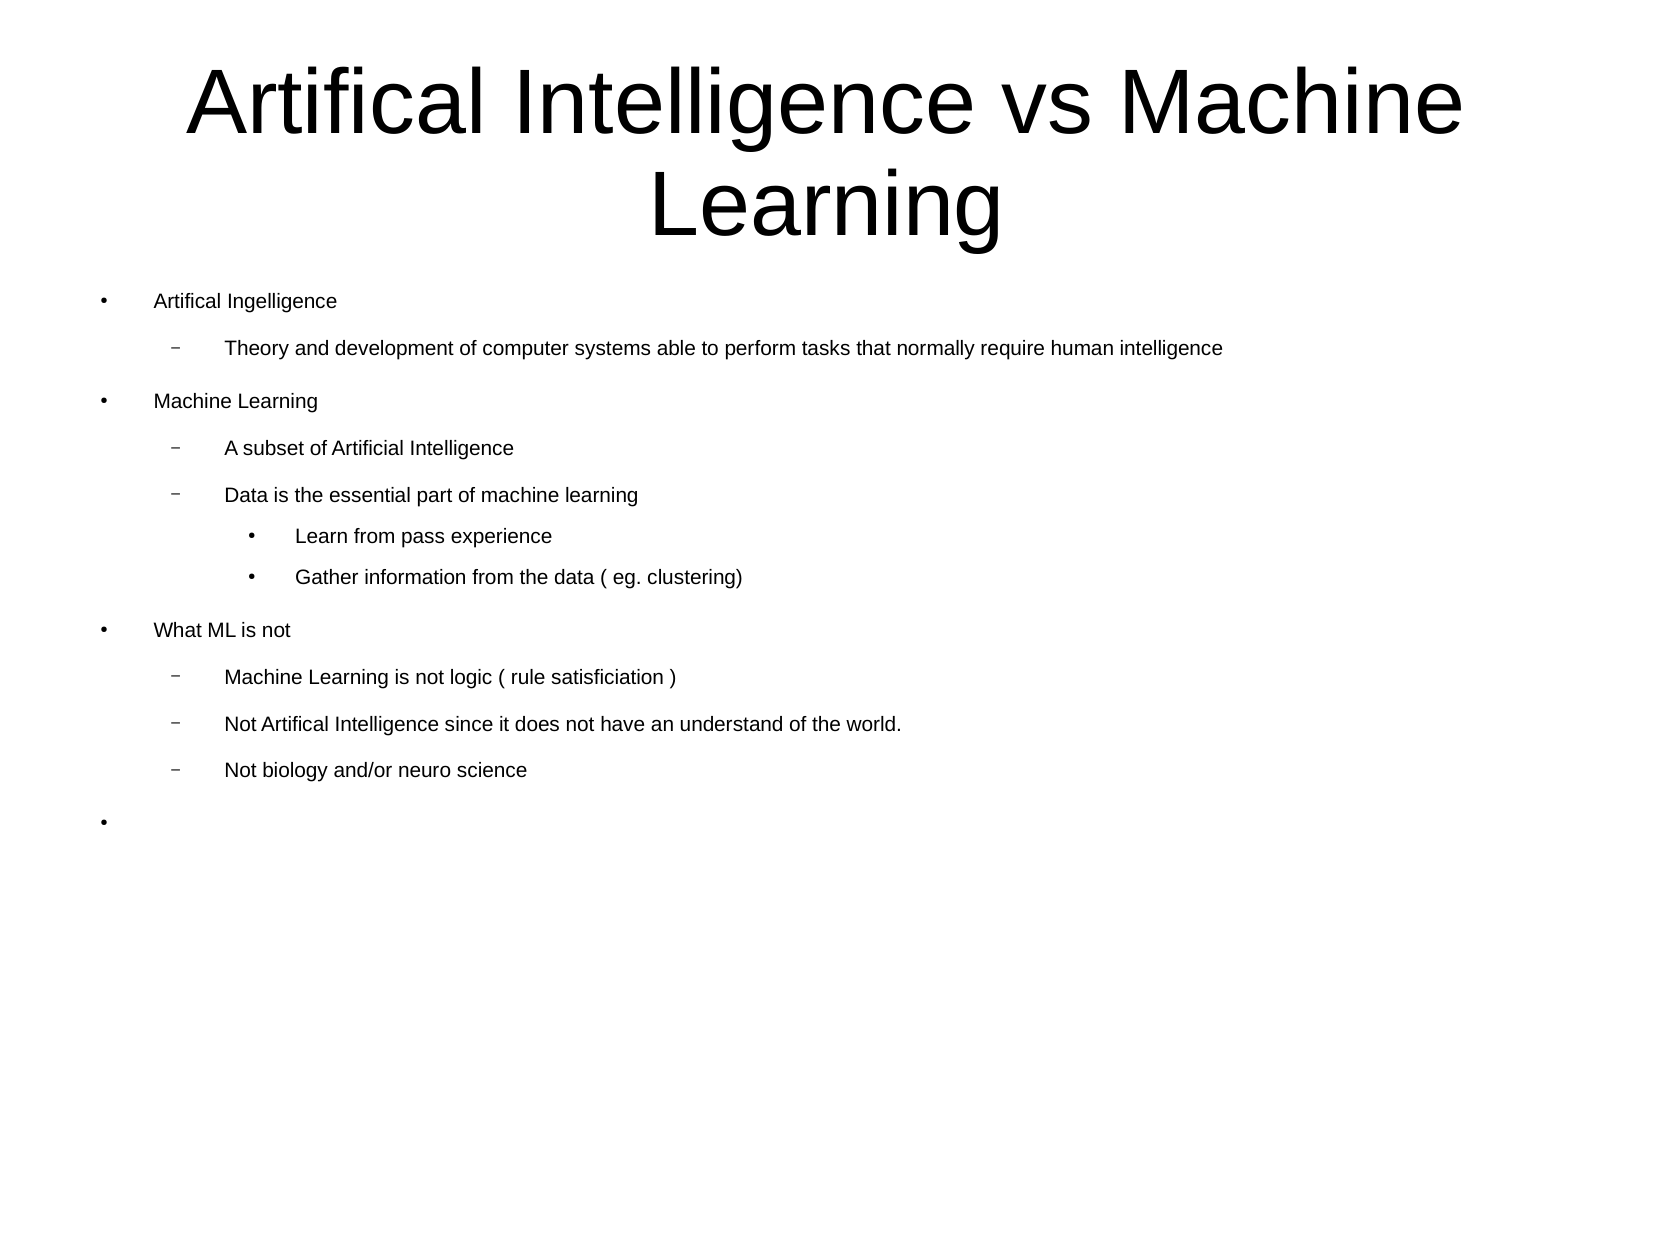

# Artifical Intelligence vs Machine Learning
Artifical Ingelligence
Theory and development of computer systems able to perform tasks that normally require human intelligence
Machine Learning
A subset of Artificial Intelligence
Data is the essential part of machine learning
Learn from pass experience
Gather information from the data ( eg. clustering)
What ML is not
Machine Learning is not logic ( rule satisficiation )
Not Artifical Intelligence since it does not have an understand of the world.
Not biology and/or neuro science